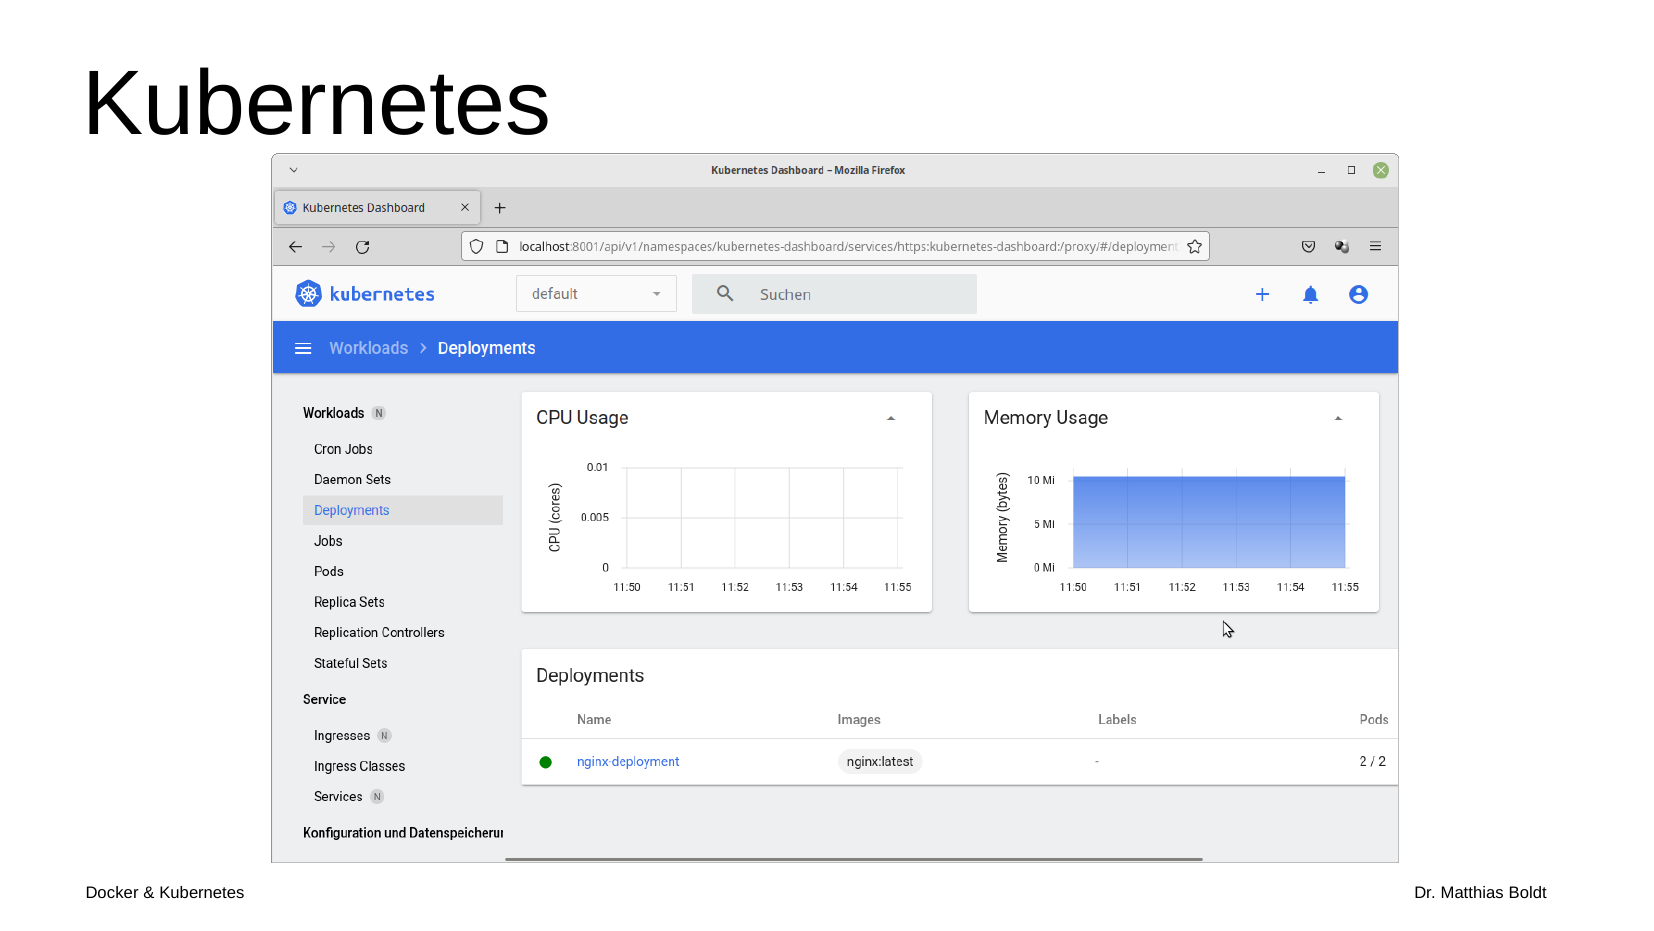

# Kubernetes
Docker & Kubernetes																Dr. Matthias Boldt